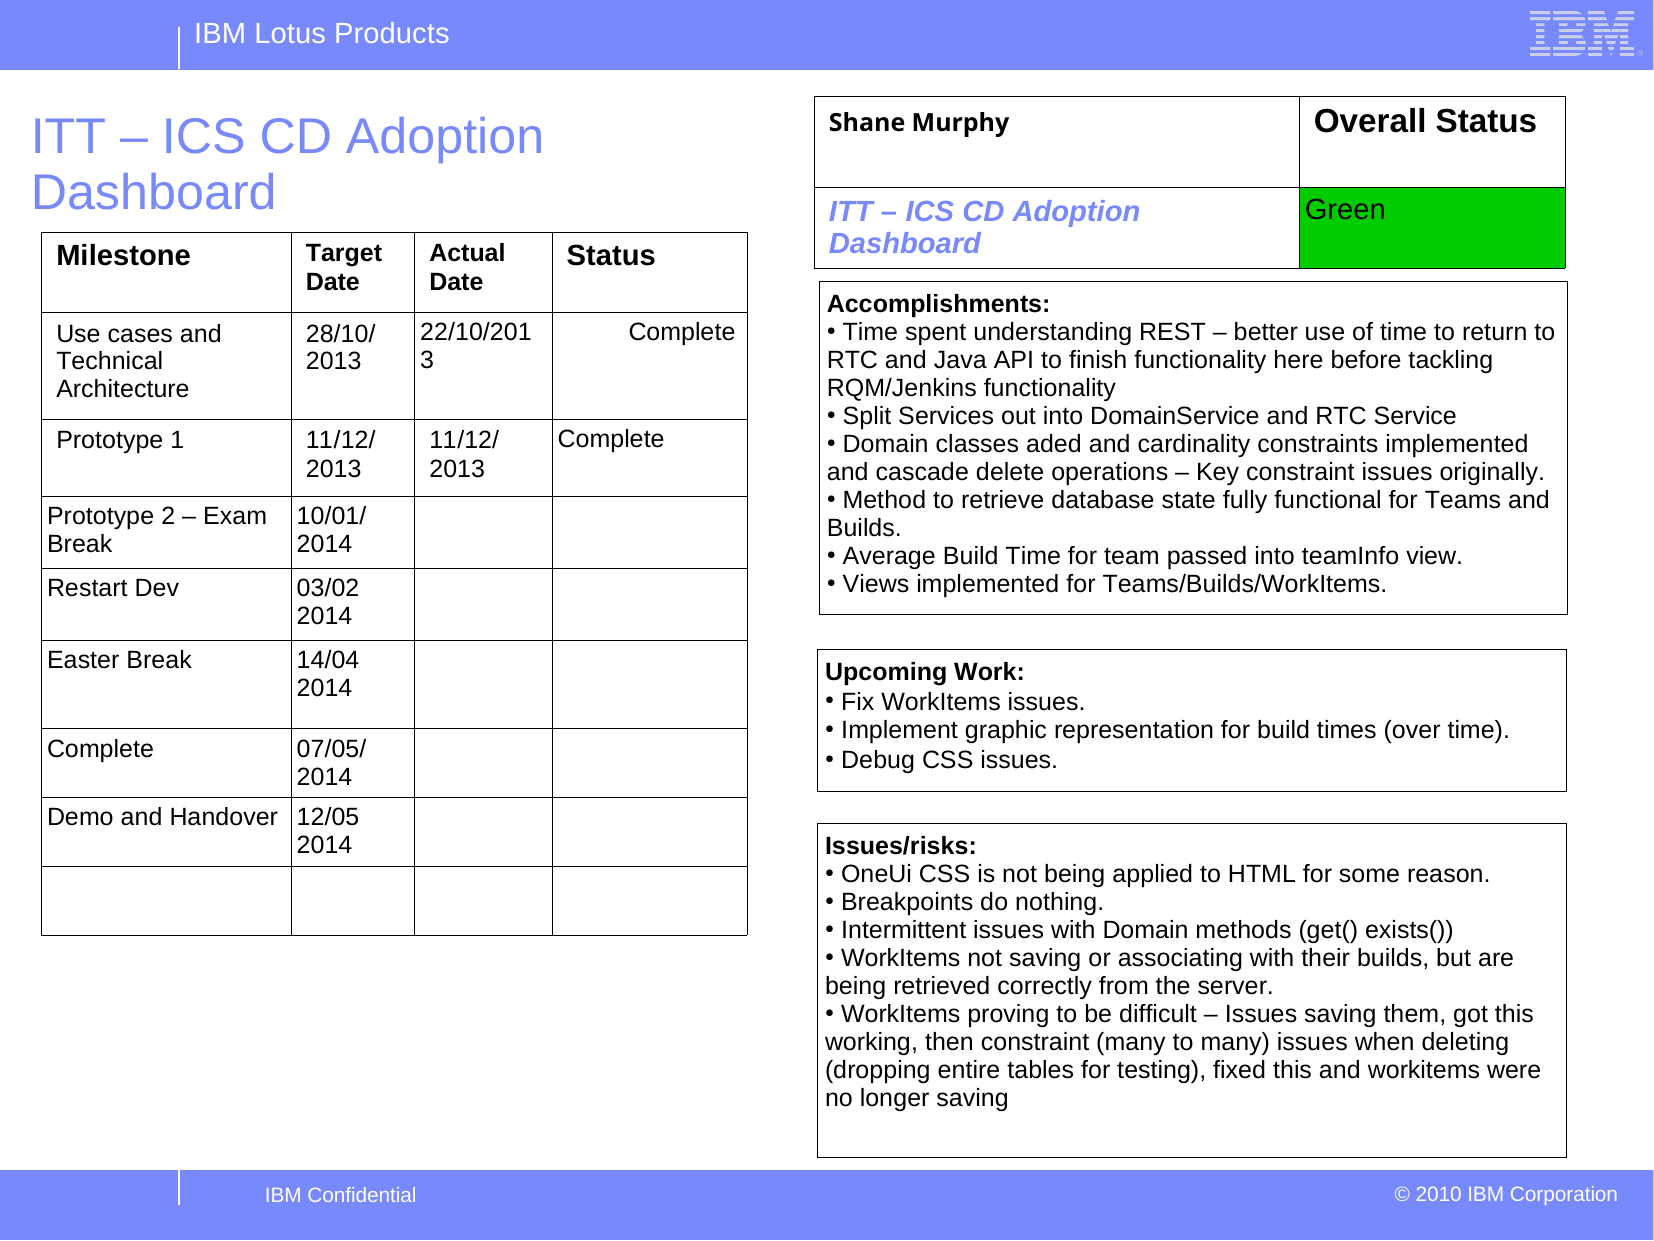

| Shane Murphy | Overall Status |
| --- | --- |
| ITT – ICS CD Adoption Dashboard | Green |
ITT – ICS CD Adoption Dashboard
| Milestone | Target Date | Actual Date | Status |
| --- | --- | --- | --- |
| Use cases and Technical Architecture | 28/10/ 2013 | 22/10/2013 | Complete |
| Prototype 1 | 11/12/ 2013 | 11/12/ 2013 | Complete |
| Prototype 2 – Exam Break | 10/01/ 2014 | | |
| Restart Dev | 03/02 2014 | | |
| Easter Break | 14/04 2014 | | |
| Complete | 07/05/ 2014 | | |
| Demo and Handover | 12/05 2014 | | |
| | | | |
Accomplishments:
 Time spent understanding REST – better use of time to return to RTC and Java API to finish functionality here before tackling RQM/Jenkins functionality
 Split Services out into DomainService and RTC Service
 Domain classes aded and cardinality constraints implemented and cascade delete operations – Key constraint issues originally.
 Method to retrieve database state fully functional for Teams and Builds.
 Average Build Time for team passed into teamInfo view.
 Views implemented for Teams/Builds/WorkItems.
Upcoming Work:
 Fix WorkItems issues.
 Implement graphic representation for build times (over time).
 Debug CSS issues.
Issues/risks:
 OneUi CSS is not being applied to HTML for some reason.
 Breakpoints do nothing.
 Intermittent issues with Domain methods (get() exists())
 WorkItems not saving or associating with their builds, but are being retrieved correctly from the server.
 WorkItems proving to be difficult – Issues saving them, got this working, then constraint (many to many) issues when deleting (dropping entire tables for testing), fixed this and workitems were no longer saving